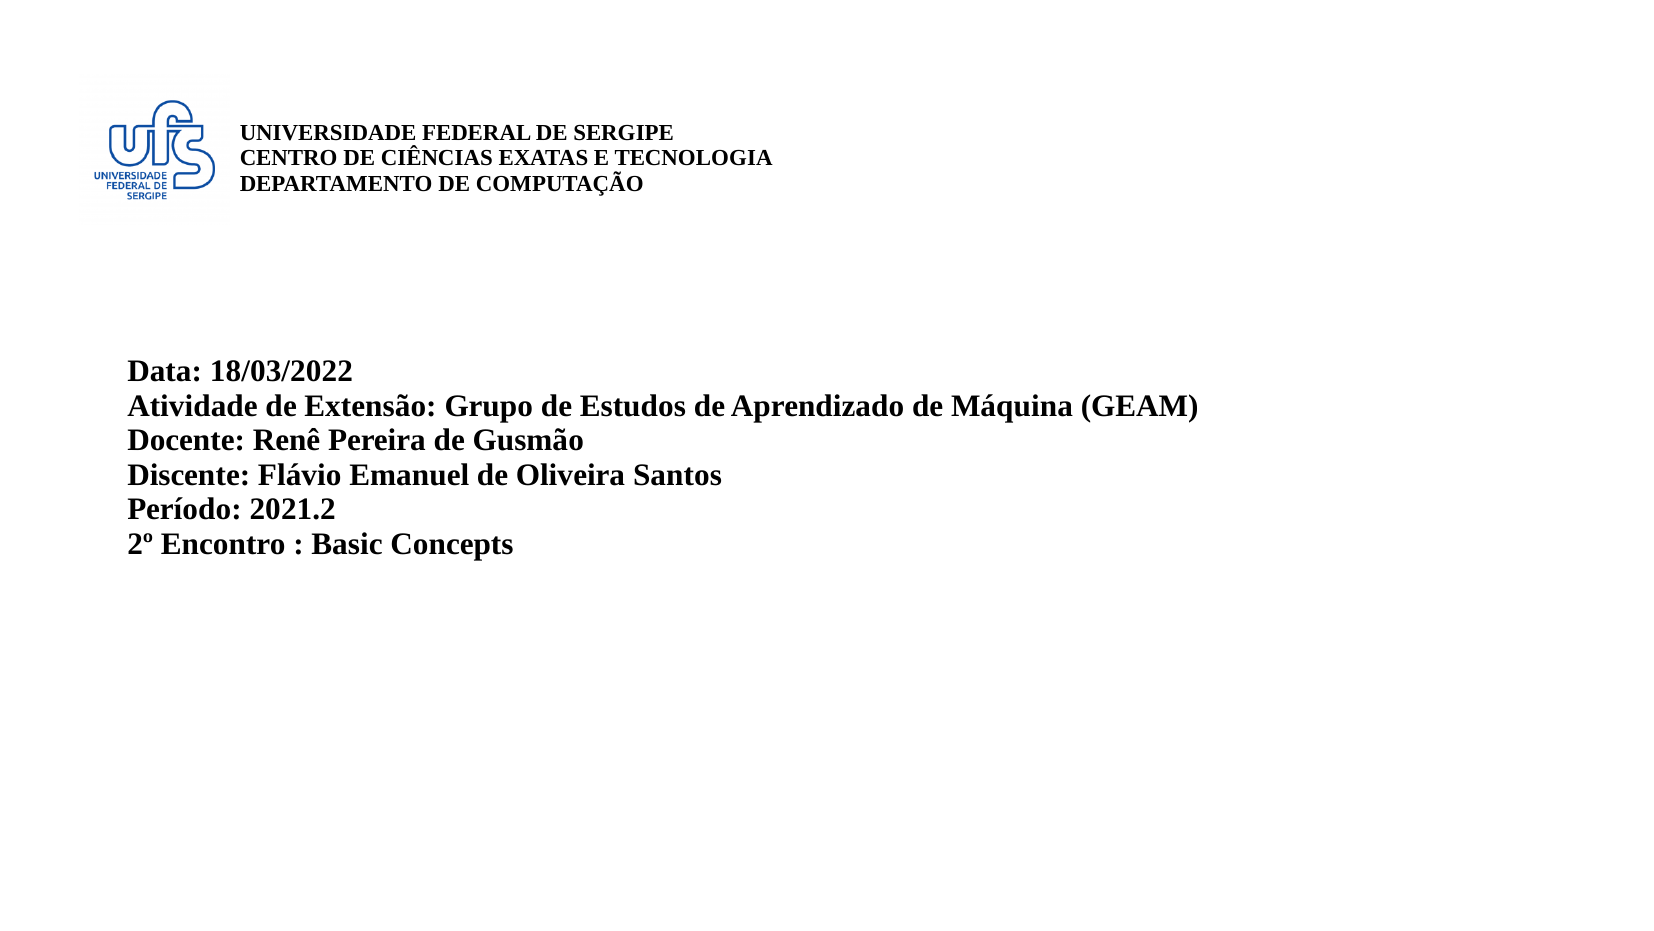

UNIVERSIDADE FEDERAL DE SERGIPE
CENTRO DE CIÊNCIAS EXATAS E TECNOLOGIA
DEPARTAMENTO DE COMPUTAÇÃO
Data: 18/03/2022
Atividade de Extensão: Grupo de Estudos de Aprendizado de Máquina (GEAM)
Docente: Renê Pereira de Gusmão
Discente: Flávio Emanuel de Oliveira Santos
Período: 2021.2
2º Encontro : Basic Concepts